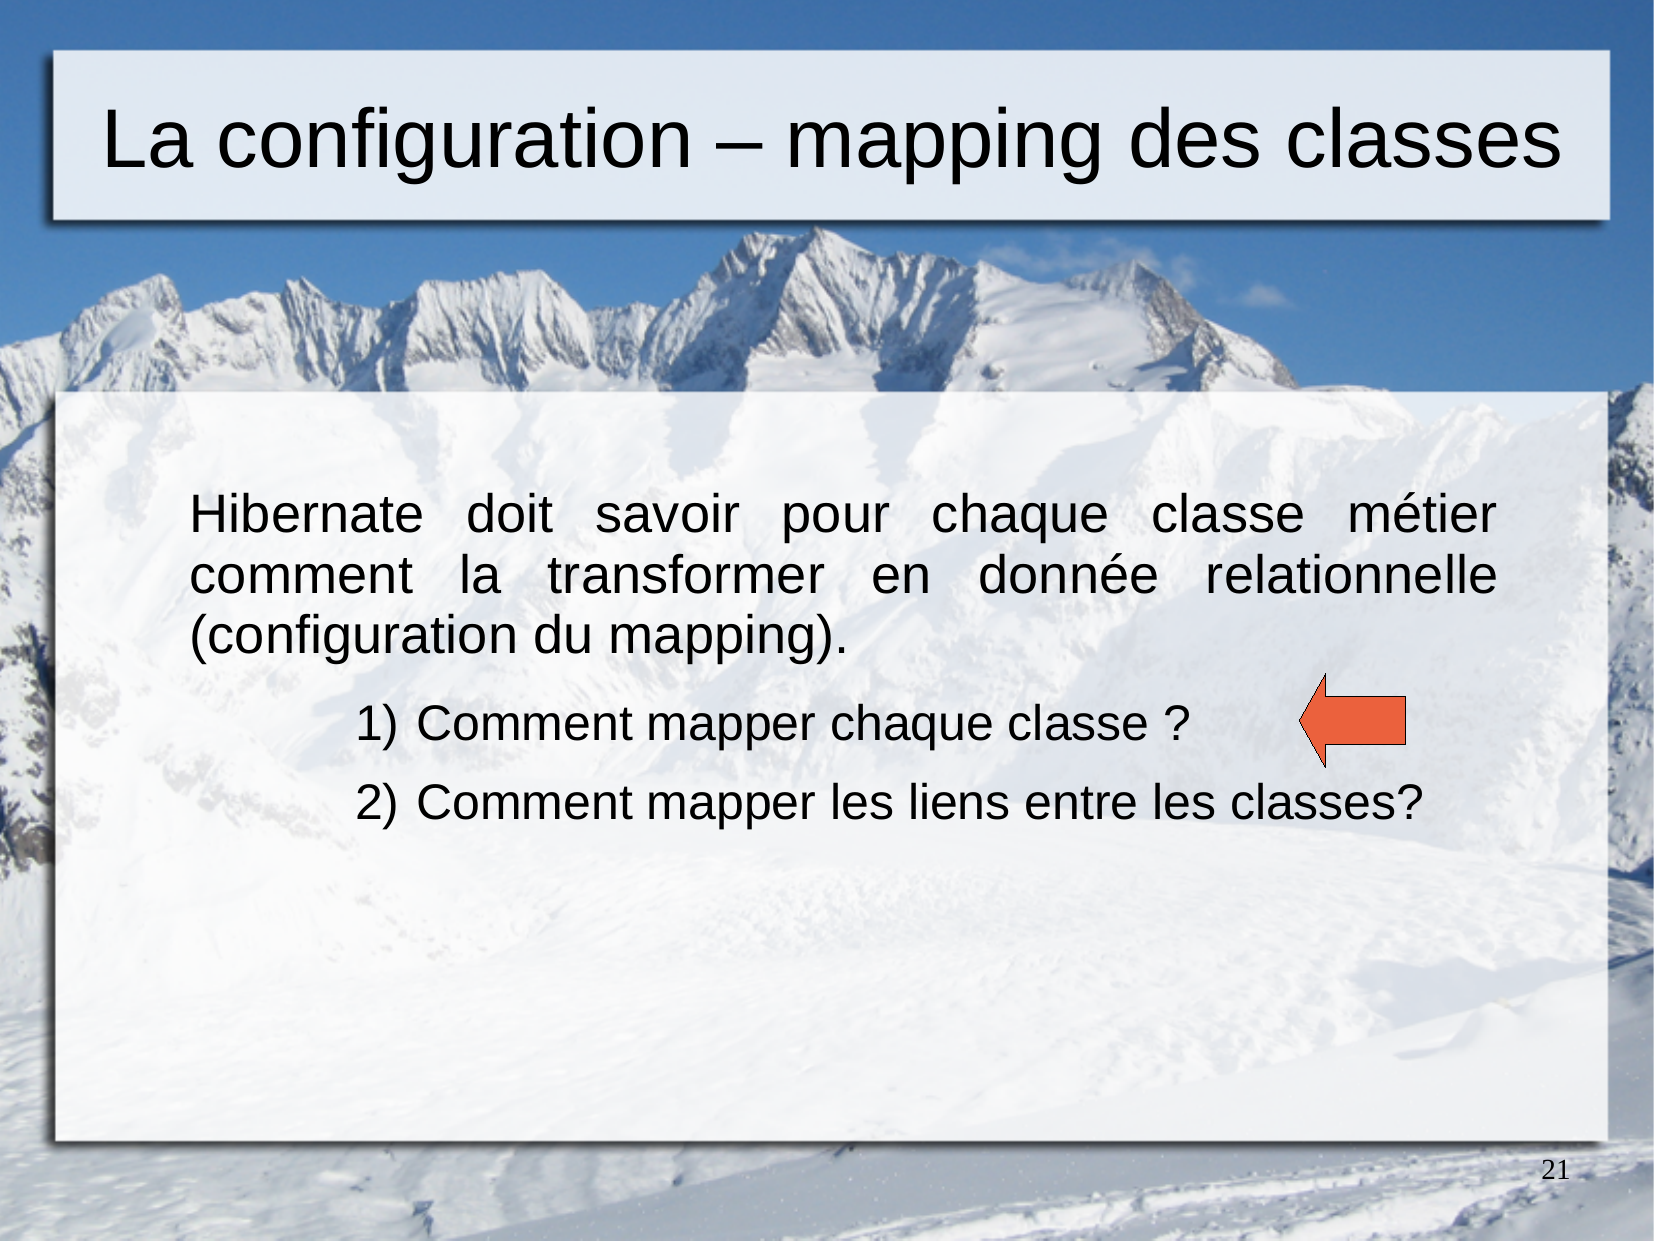

La configuration – mapping des classes
# Hibernate doit savoir pour chaque classe métier comment la transformer en donnée relationnelle (configuration du mapping).
 Comment mapper chaque classe ?
 Comment mapper les liens entre les classes?
21